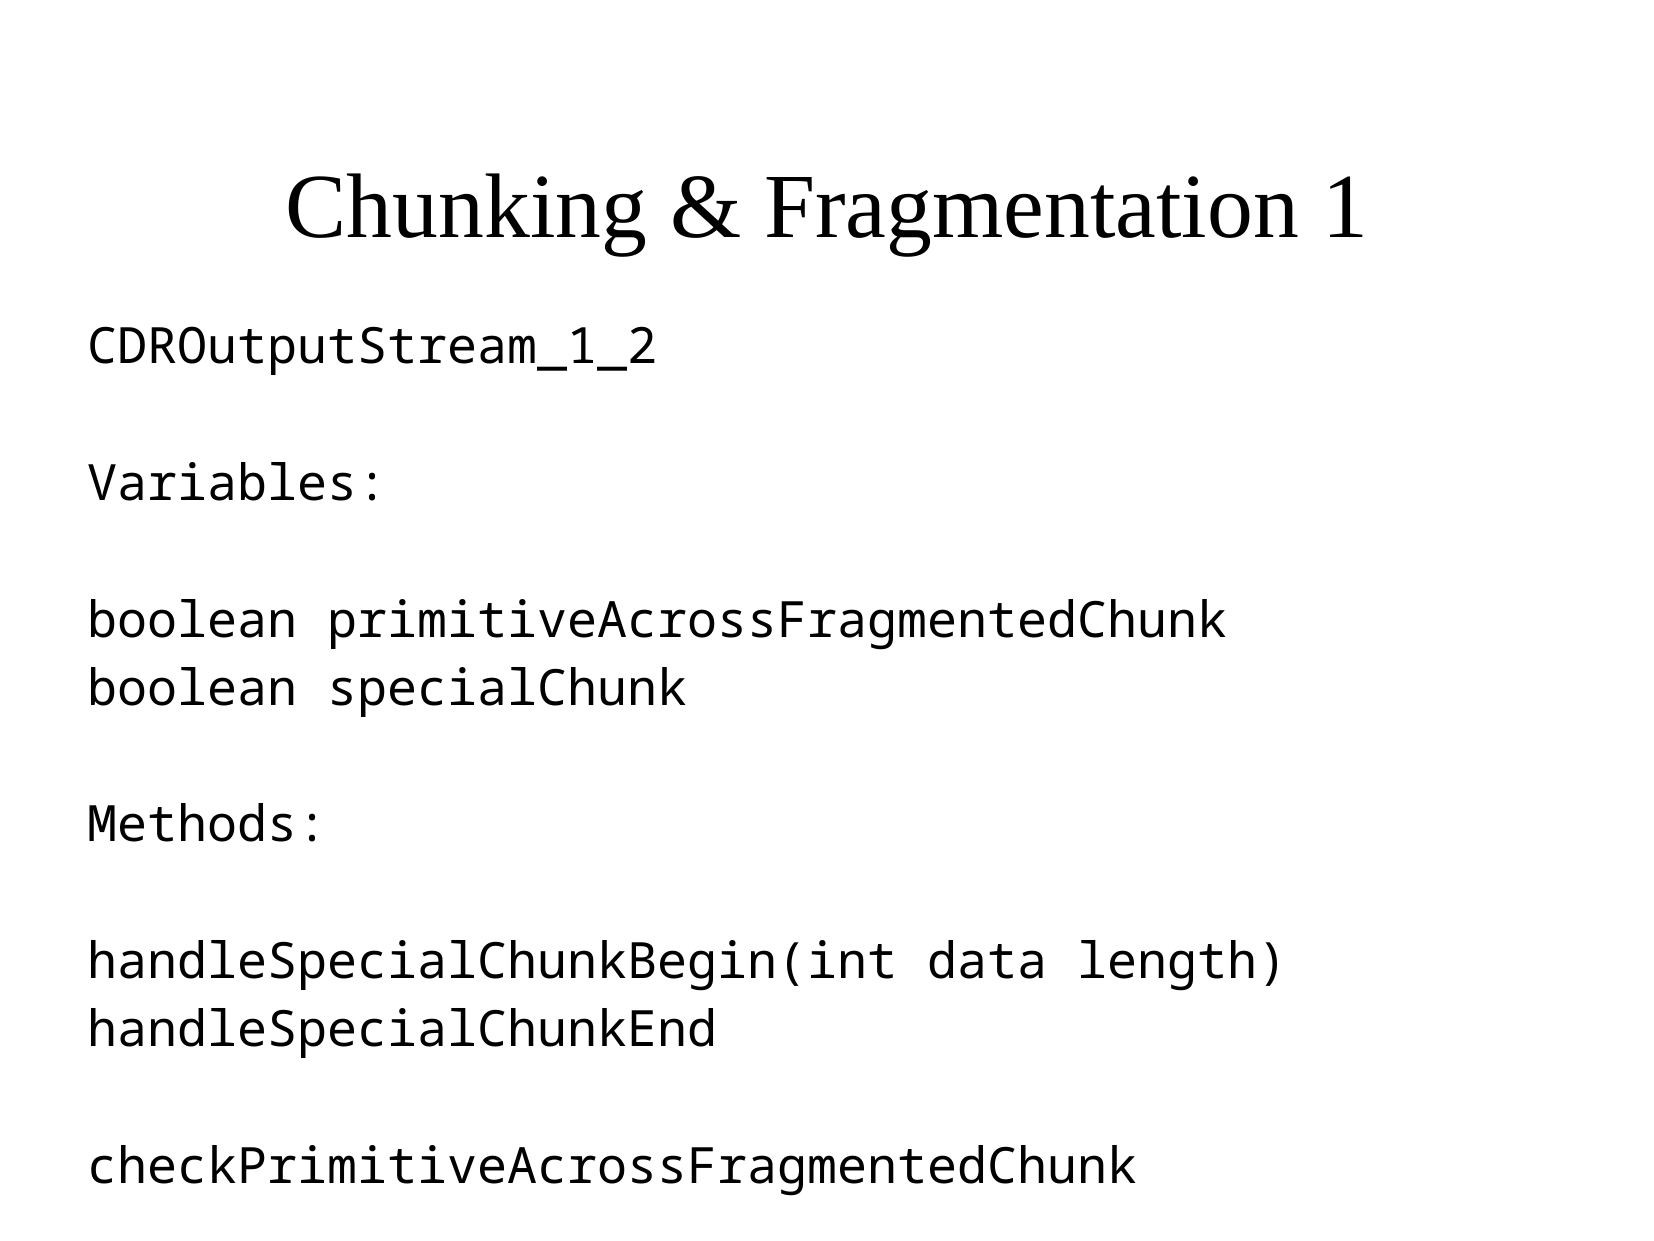

# Chunking & Fragmentation 1
CDROutputStream_1_2
Variables:
boolean primitiveAcrossFragmentedChunk
boolean specialChunk
Methods:
handleSpecialChunkBegin(int data length)
handleSpecialChunkEnd
checkPrimitiveAcrossFragmentedChunk